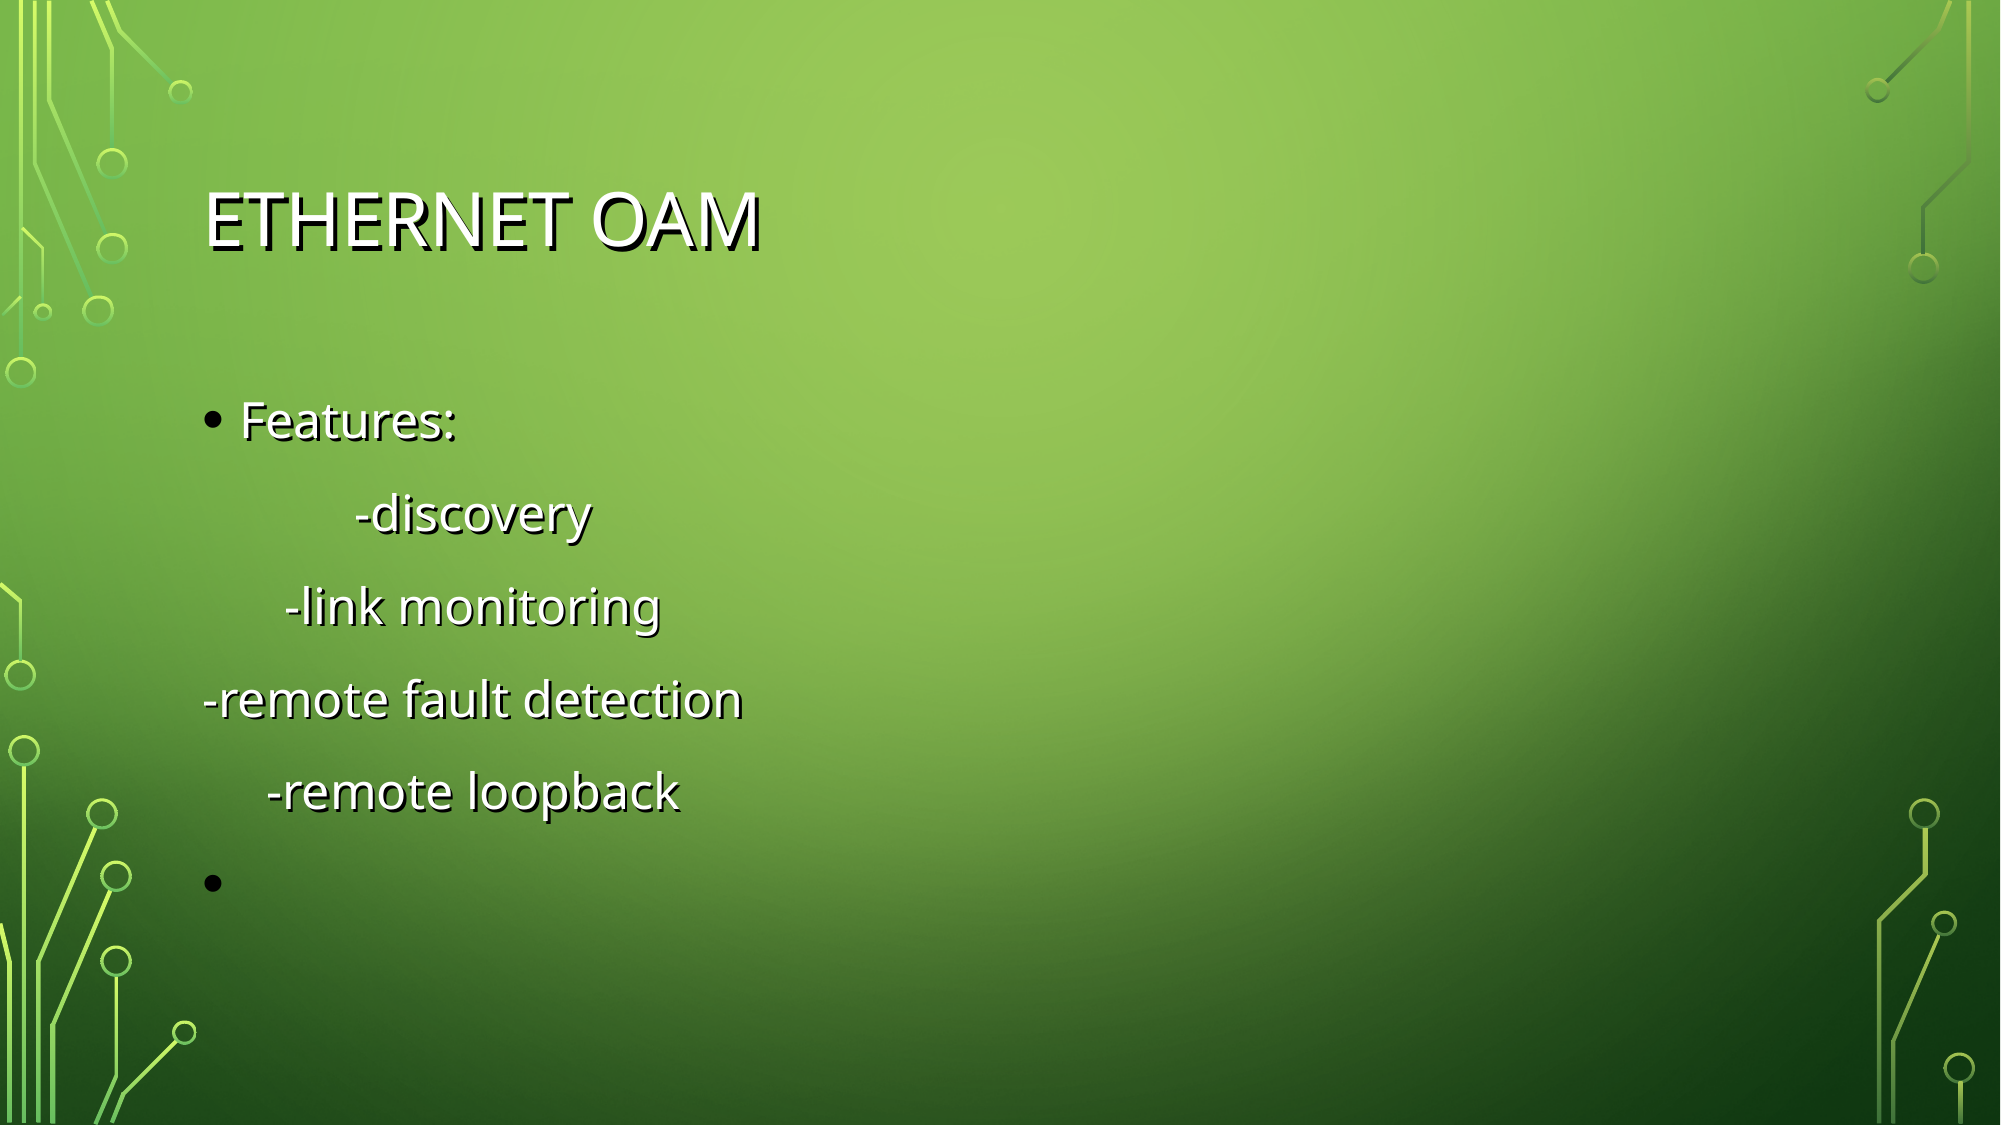

# ETHERNET OAM
Features:
-discovery
-link monitoring
-remote fault detection
-remote loopback